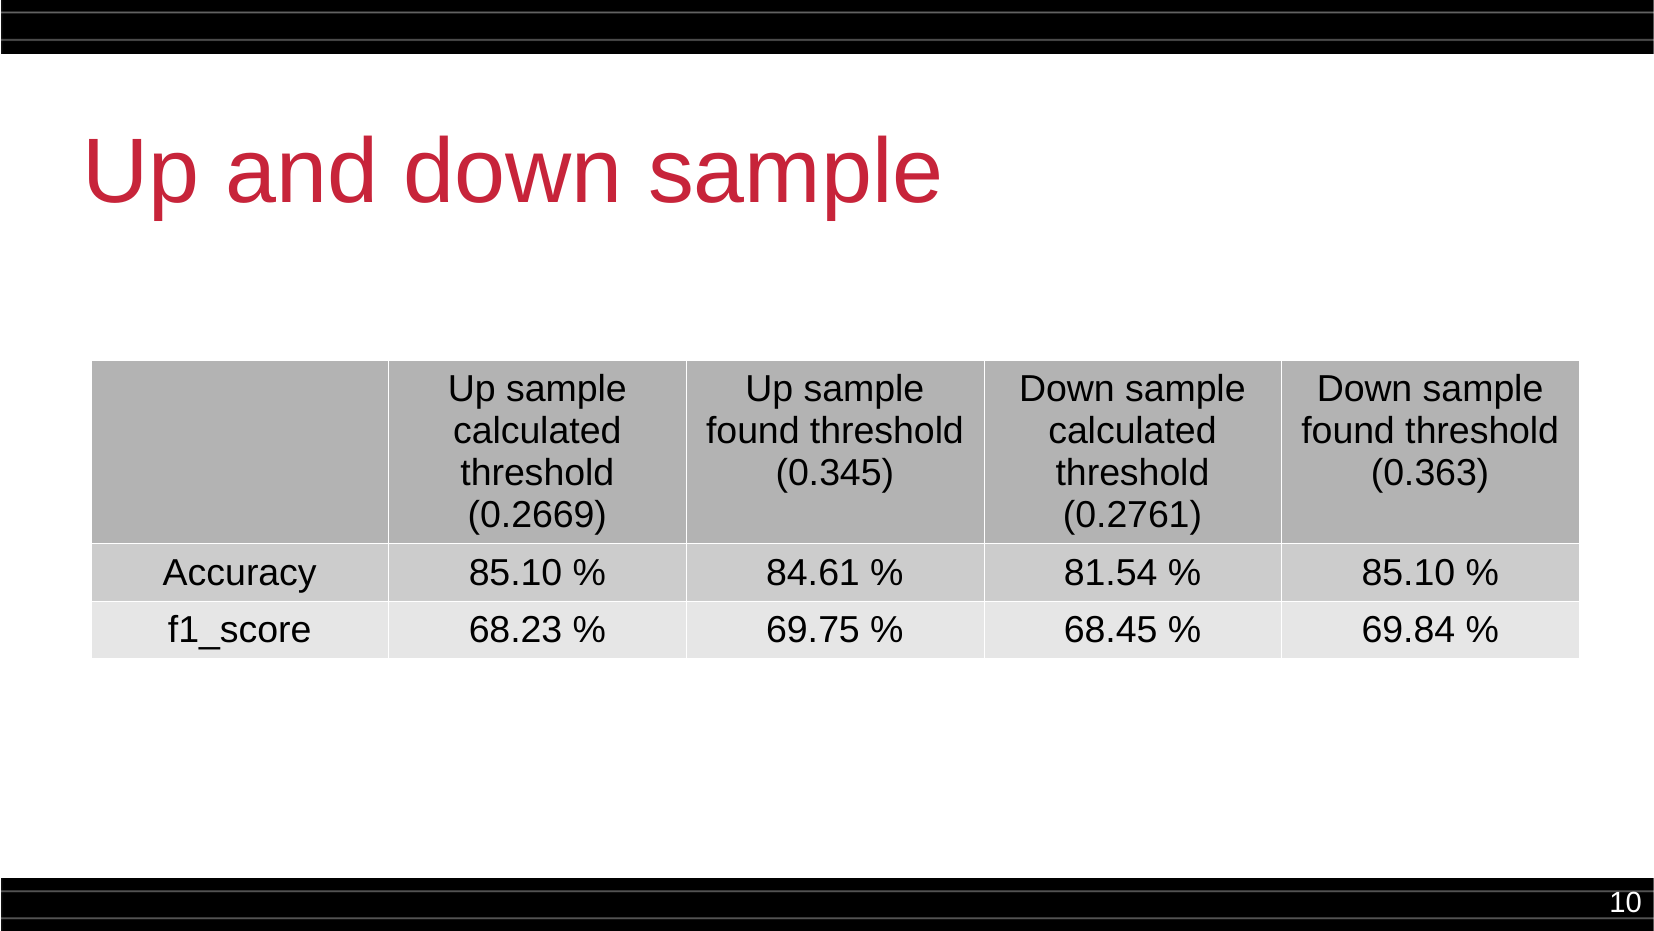

# Up and down sample
| | Up sample calculated threshold (0.2669) | Up sample found threshold (0.345) | Down sample calculated threshold (0.2761) | Down sample found threshold (0.363) |
| --- | --- | --- | --- | --- |
| Accuracy | 85.10 % | 84.61 % | 81.54 % | 85.10 % |
| f1\_score | 68.23 % | 69.75 % | 68.45 % | 69.84 % |